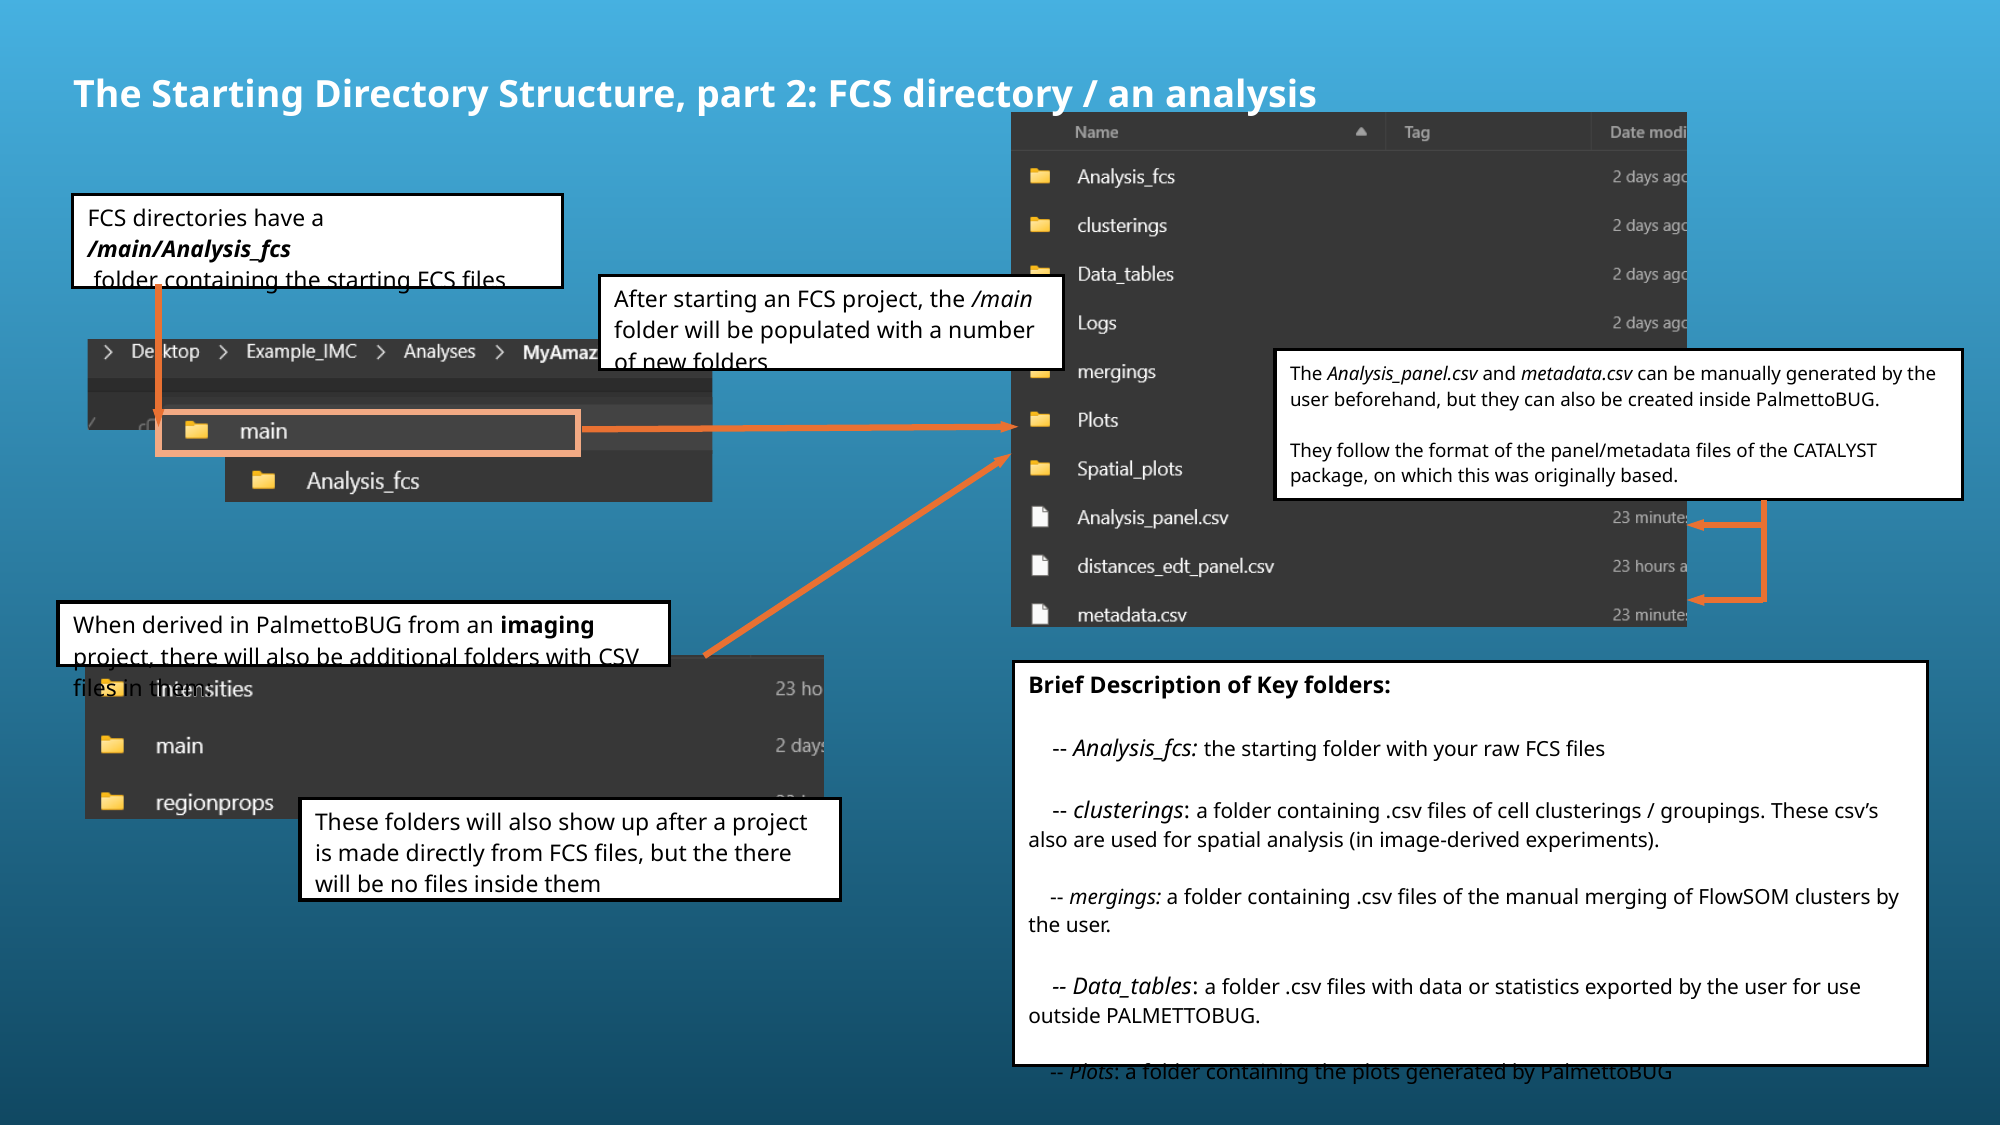

The Starting Directory Structure, part 2: FCS directory / an analysis
FCS directories have a
/main/Analysis_fcs
 folder containing the starting FCS files
After starting an FCS project, the /main folder will be populated with a number of new folders
The Analysis_panel.csv and metadata.csv can be manually generated by the user beforehand, but they can also be created inside PalmettoBUG.
They follow the format of the panel/metadata files of the CATALYST package, on which this was originally based.
When derived in PalmettoBUG from an imaging project, there will also be additional folders with CSV files in them:
Brief Description of Key folders:
 -- Analysis_fcs: the starting folder with your raw FCS files
 -- clusterings: a folder containing .csv files of cell clusterings / groupings. These csv’s also are used for spatial analysis (in image-derived experiments).
 -- mergings: a folder containing .csv files of the manual merging of FlowSOM clusters by the user.
 -- Data_tables: a folder .csv files with data or statistics exported by the user for use outside PALMETTOBUG.
 -- Plots: a folder containing the plots generated by PalmettoBUG
These folders will also show up after a project is made directly from FCS files, but the there will be no files inside them